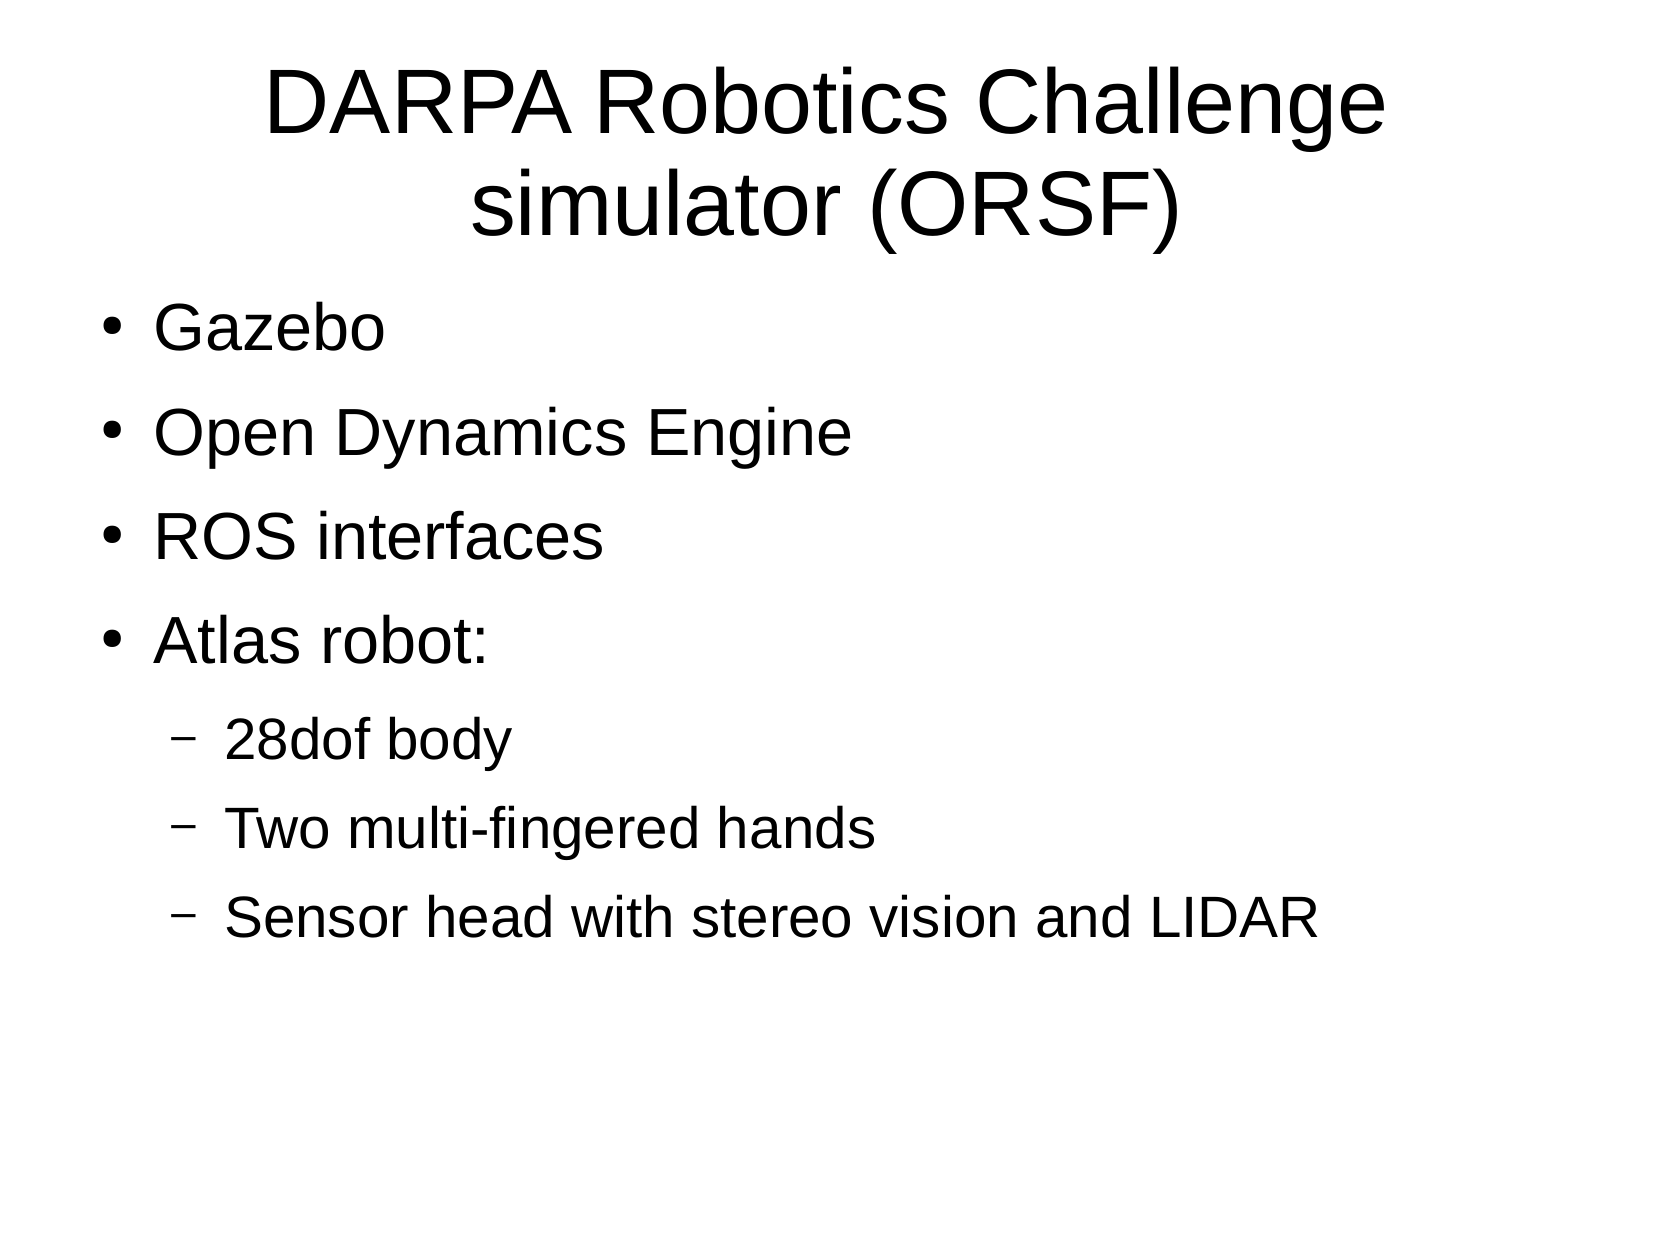

# DARPA Robotics Challenge simulator (ORSF)
Gazebo
Open Dynamics Engine
ROS interfaces
Atlas robot:
28dof body
Two multi-fingered hands
Sensor head with stereo vision and LIDAR